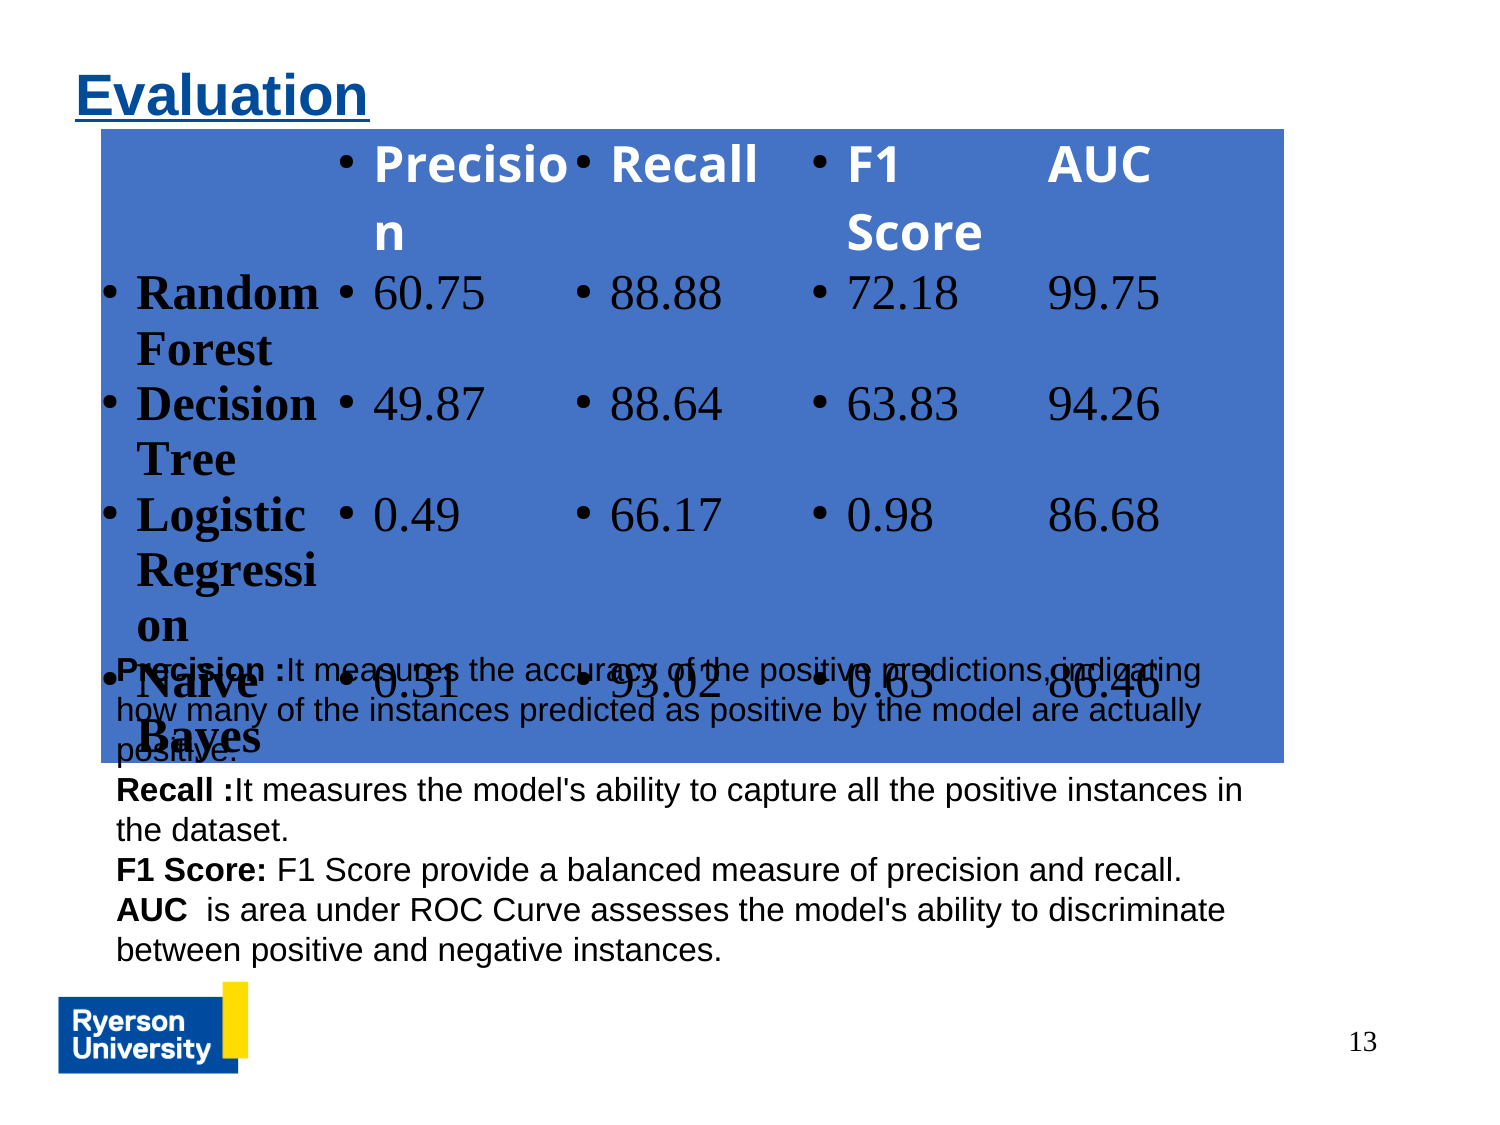

# Evaluation
| | Precision | Recall | F1 Score | AUC |
| --- | --- | --- | --- | --- |
| Random Forest | 60.75 | 88.88 | 72.18 | 99.75 |
| Decision Tree | 49.87 | 88.64 | 63.83 | 94.26 |
| Logistic Regression | 0.49 | 66.17 | 0.98 | 86.68 |
| Naïve Bayes | 0.31 | 93.02 | 0.63 | 86.46 |
Precision :It measures the accuracy of the positive predictions, indicating how many of the instances predicted as positive by the model are actually positive.
Recall :It measures the model's ability to capture all the positive instances in the dataset.
F1 Score: F1 Score provide a balanced measure of precision and recall.
AUC  is area under ROC Curve assesses the model's ability to discriminate between positive and negative instances.